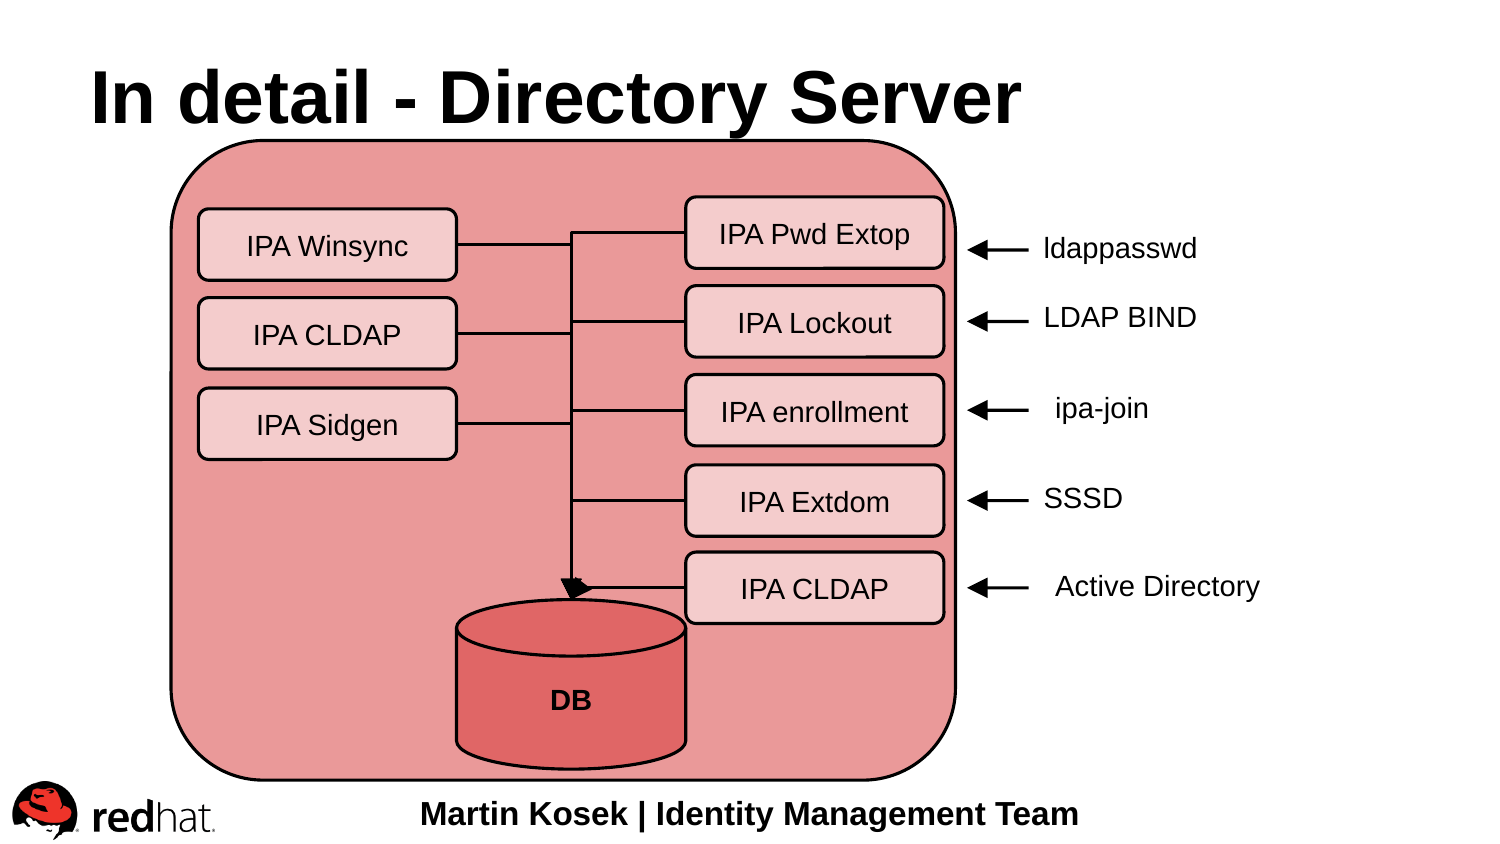

# In detail - Directory Server
IPA Pwd Extop
IPA Winsync
ldappasswd
LDAP BIND
IPA Lockout
IPA CLDAP
ipa-join
IPA enrollment
IPA Sidgen
IPA Extdom
SSSD
IPA CLDAP
Active Directory
DB